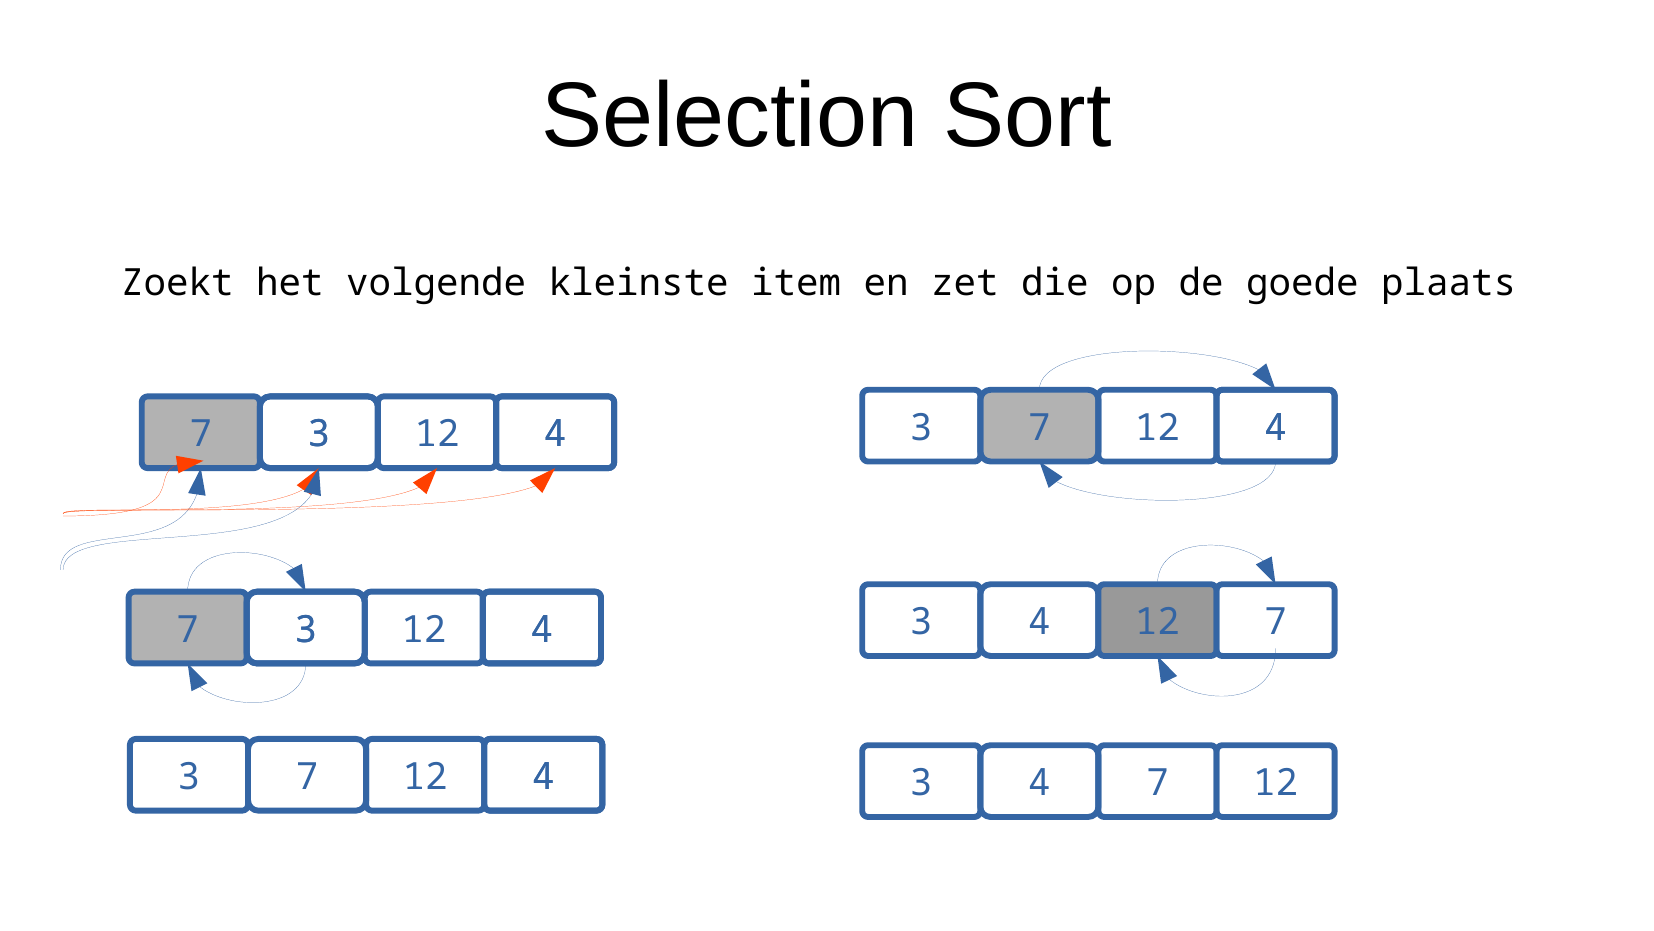

# Selection Sort
Zoekt het volgende kleinste item en zet die op de goede plaats
3
7
12
4
4
7
3
3
12
4
4
3
4
12
7
7
3
3
12
4
4
3
7
12
4
4
3
4
7
12